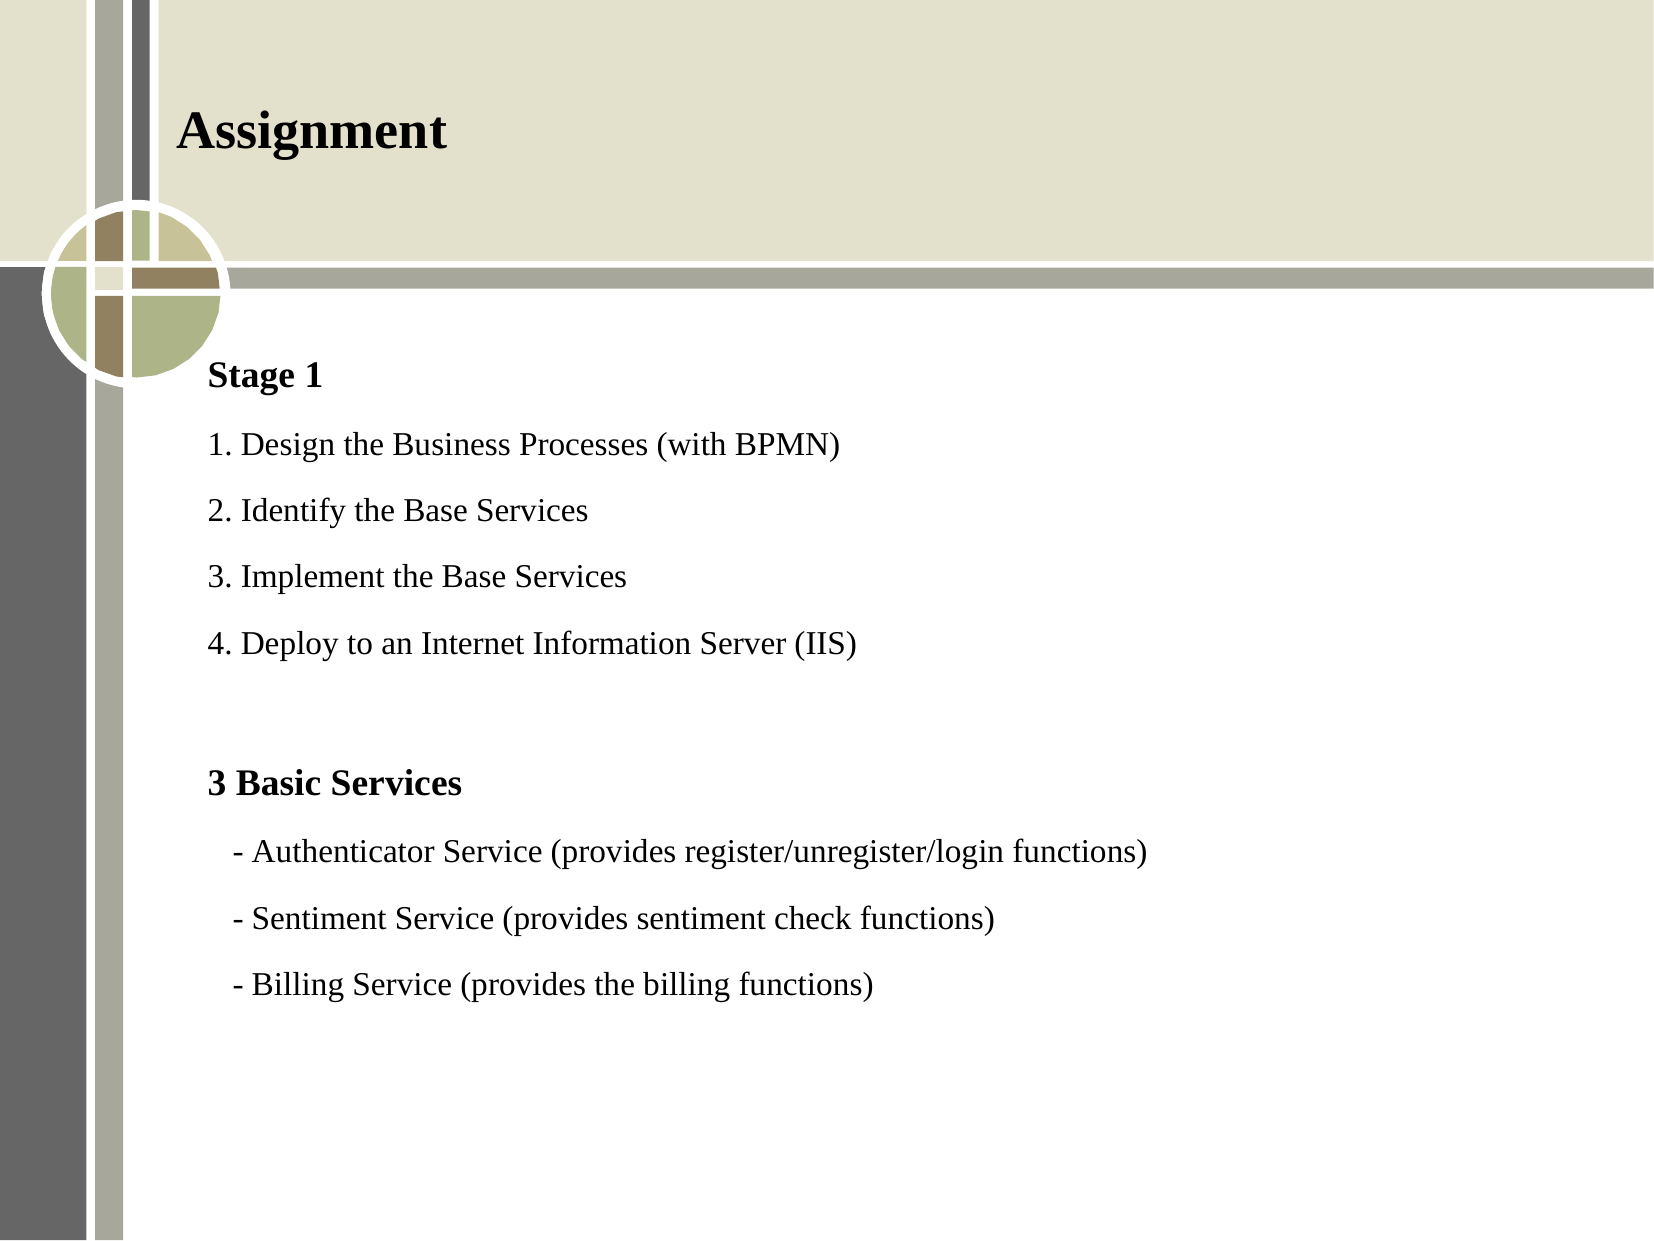

Assignment
Stage 1
1. Design the Business Processes (with BPMN)
2. Identify the Base Services
3. Implement the Base Services
4. Deploy to an Internet Information Server (IIS)
3 Basic Services
 - Authenticator Service (provides register/unregister/login functions)
 - Sentiment Service (provides sentiment check functions)
 - Billing Service (provides the billing functions)
#